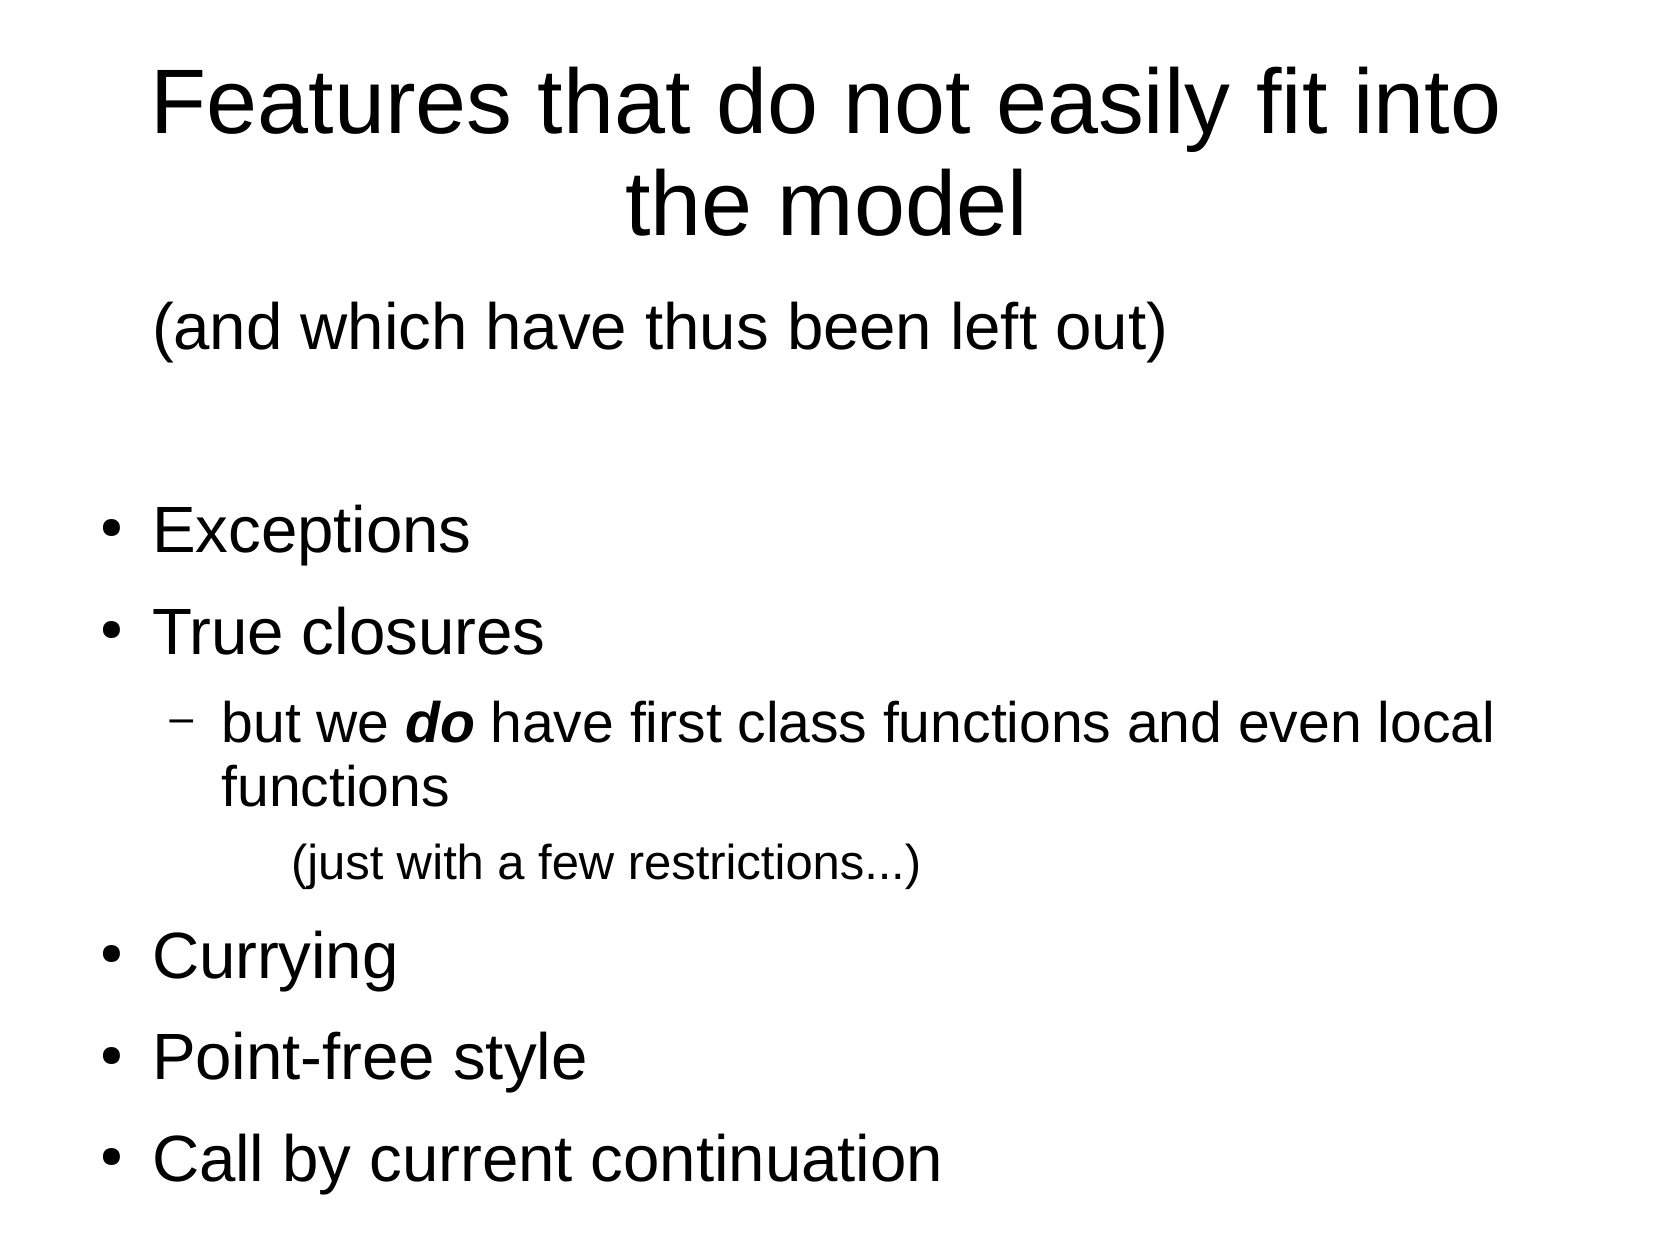

# Features that do not easily fit into the model
(and which have thus been left out)
Exceptions
True closures
but we do have first class functions and even local functions
(just with a few restrictions...)
Currying
Point-free style
Call by current continuation